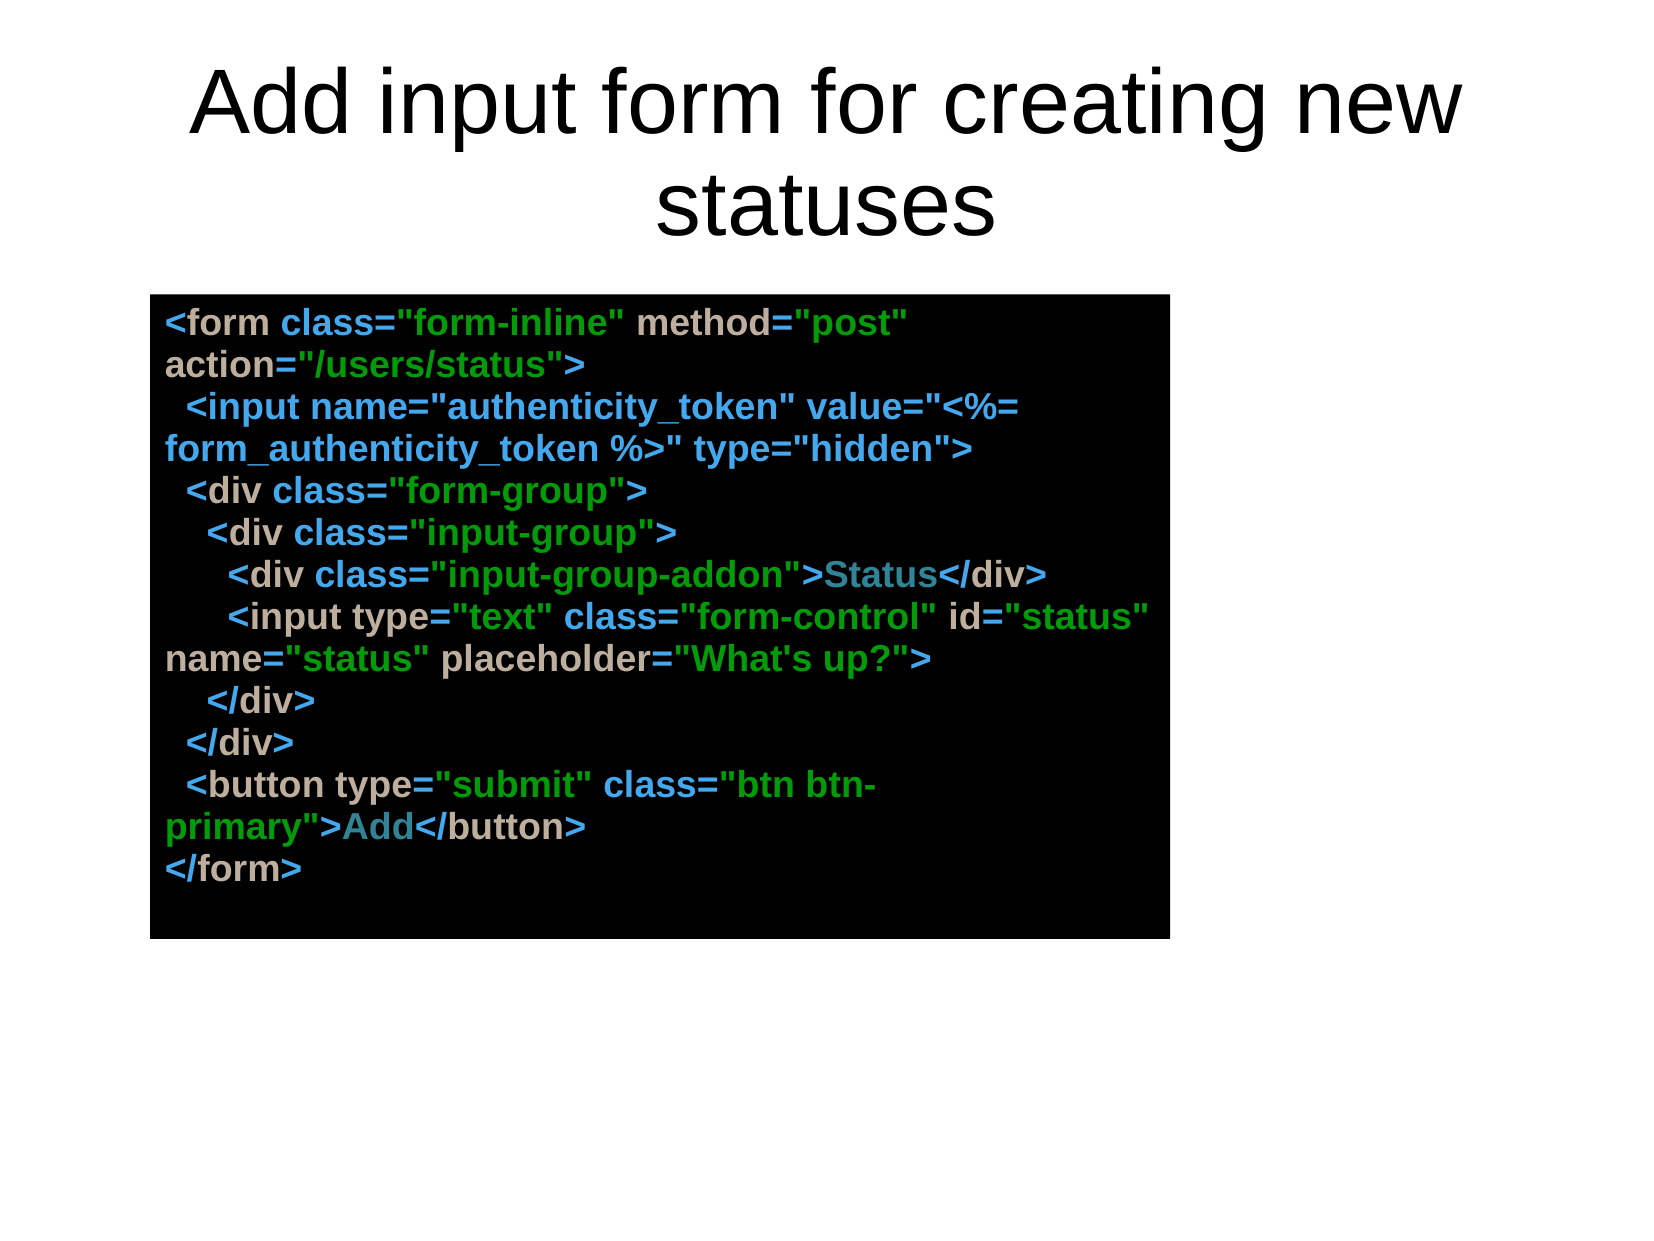

# Add input form for creating new statuses
<form class="form-inline" method="post" action="/users/status">
 <input name="authenticity_token" value="<%= form_authenticity_token %>" type="hidden">
 <div class="form-group">
 <div class="input-group">
 <div class="input-group-addon">Status</div>
 <input type="text" class="form-control" id="status" name="status" placeholder="What's up?">
 </div>
 </div>
 <button type="submit" class="btn btn-primary">Add</button>
</form>